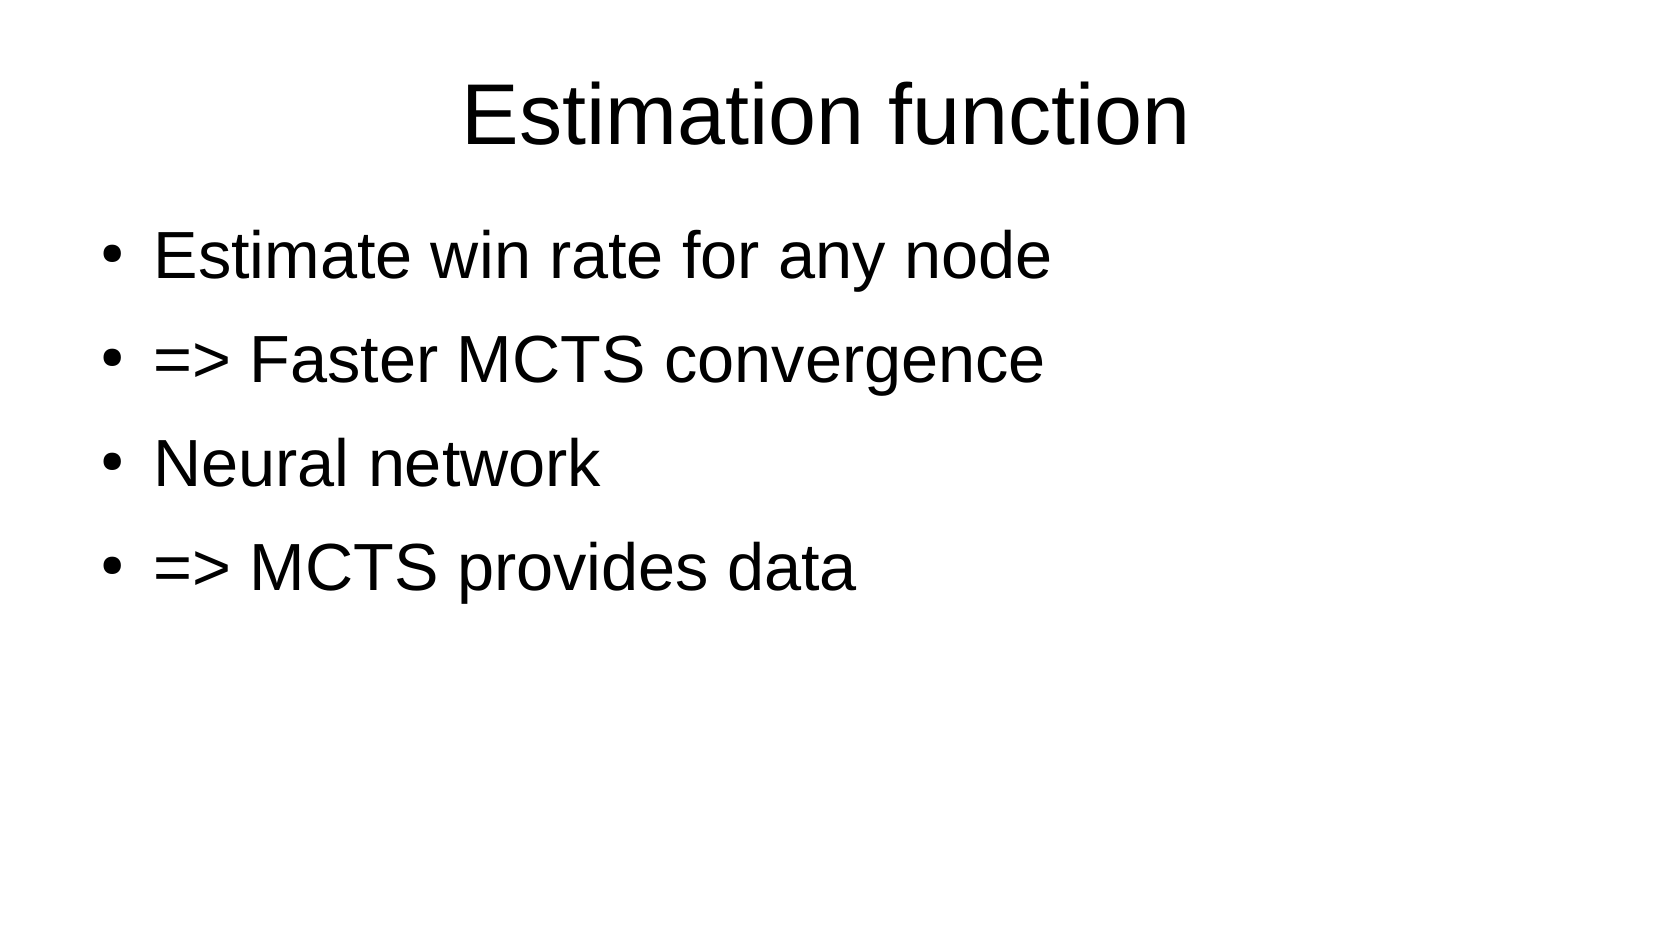

# Estimation function
Estimate win rate for any node
=> Faster MCTS convergence
Neural network
=> MCTS provides data